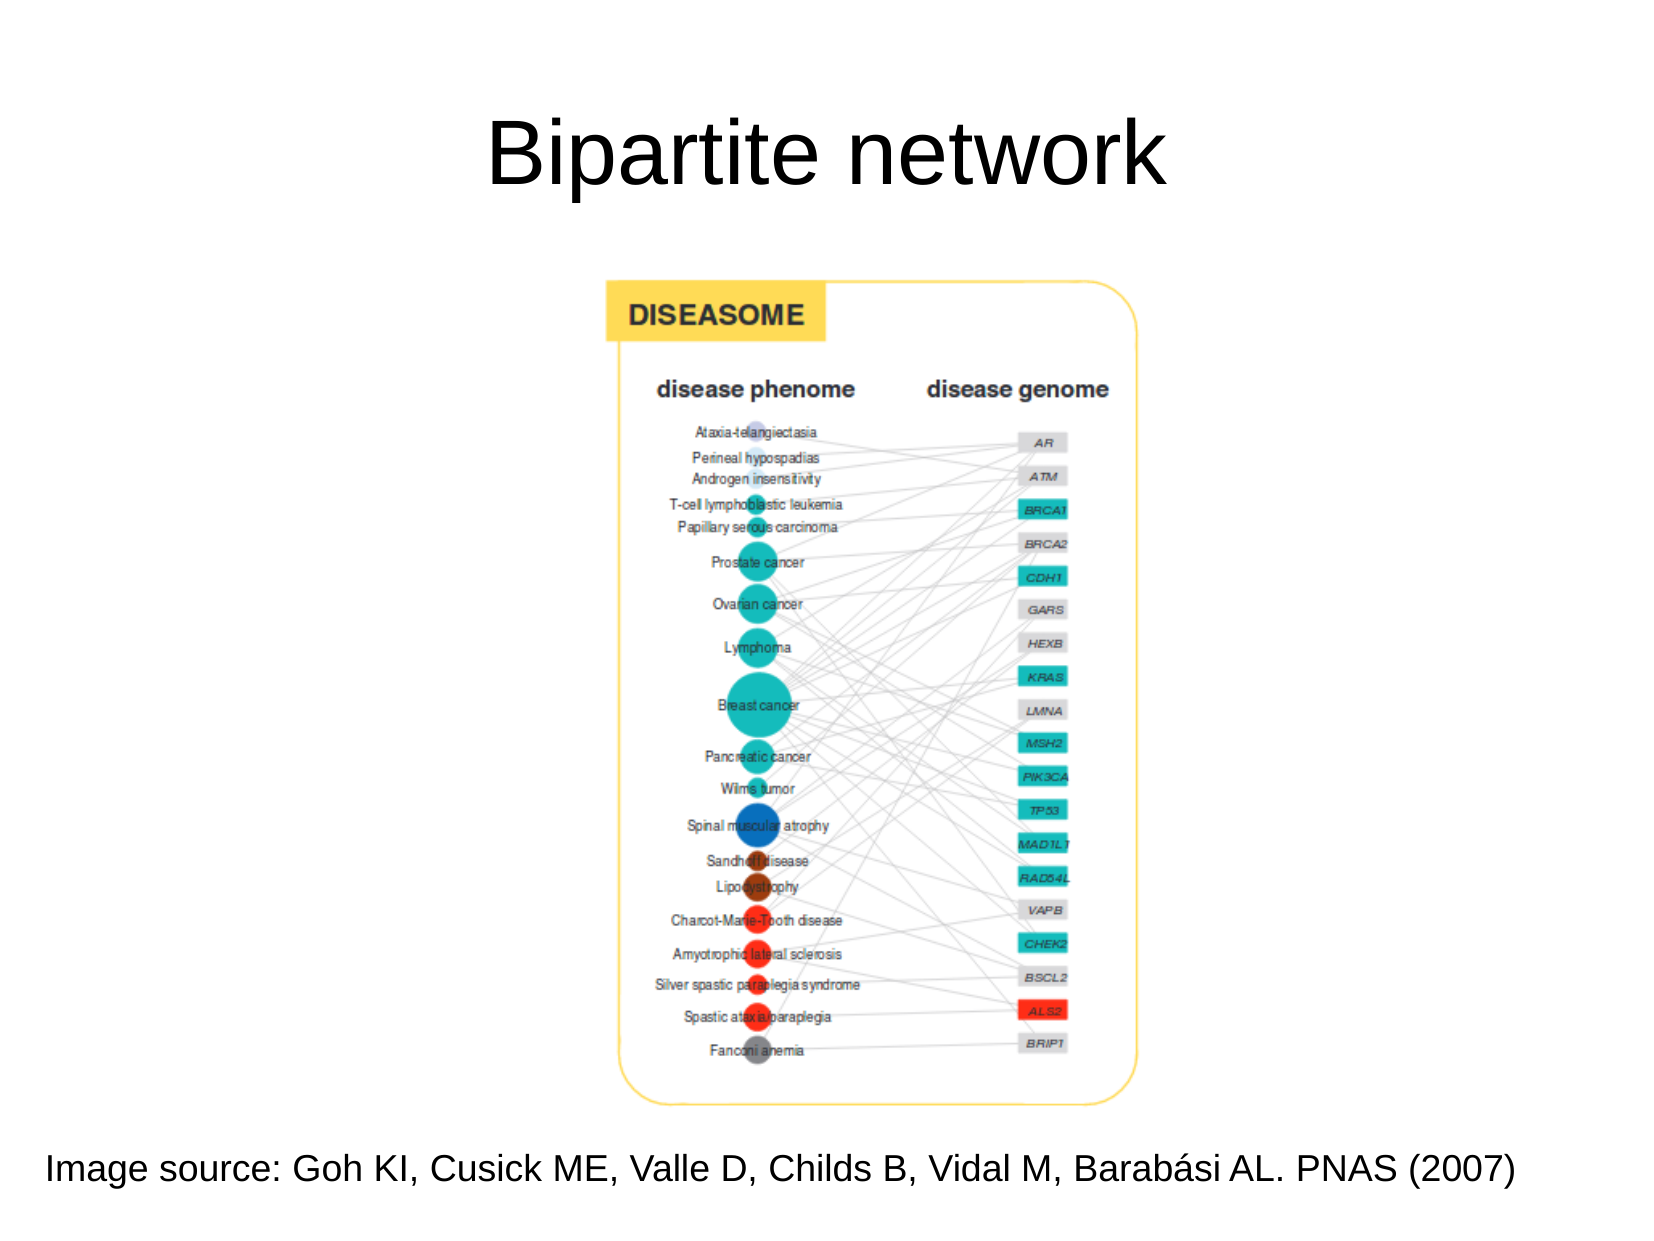

# Bipartite network
Image source: Goh KI, Cusick ME, Valle D, Childs B, Vidal M, Barabási AL. PNAS (2007)